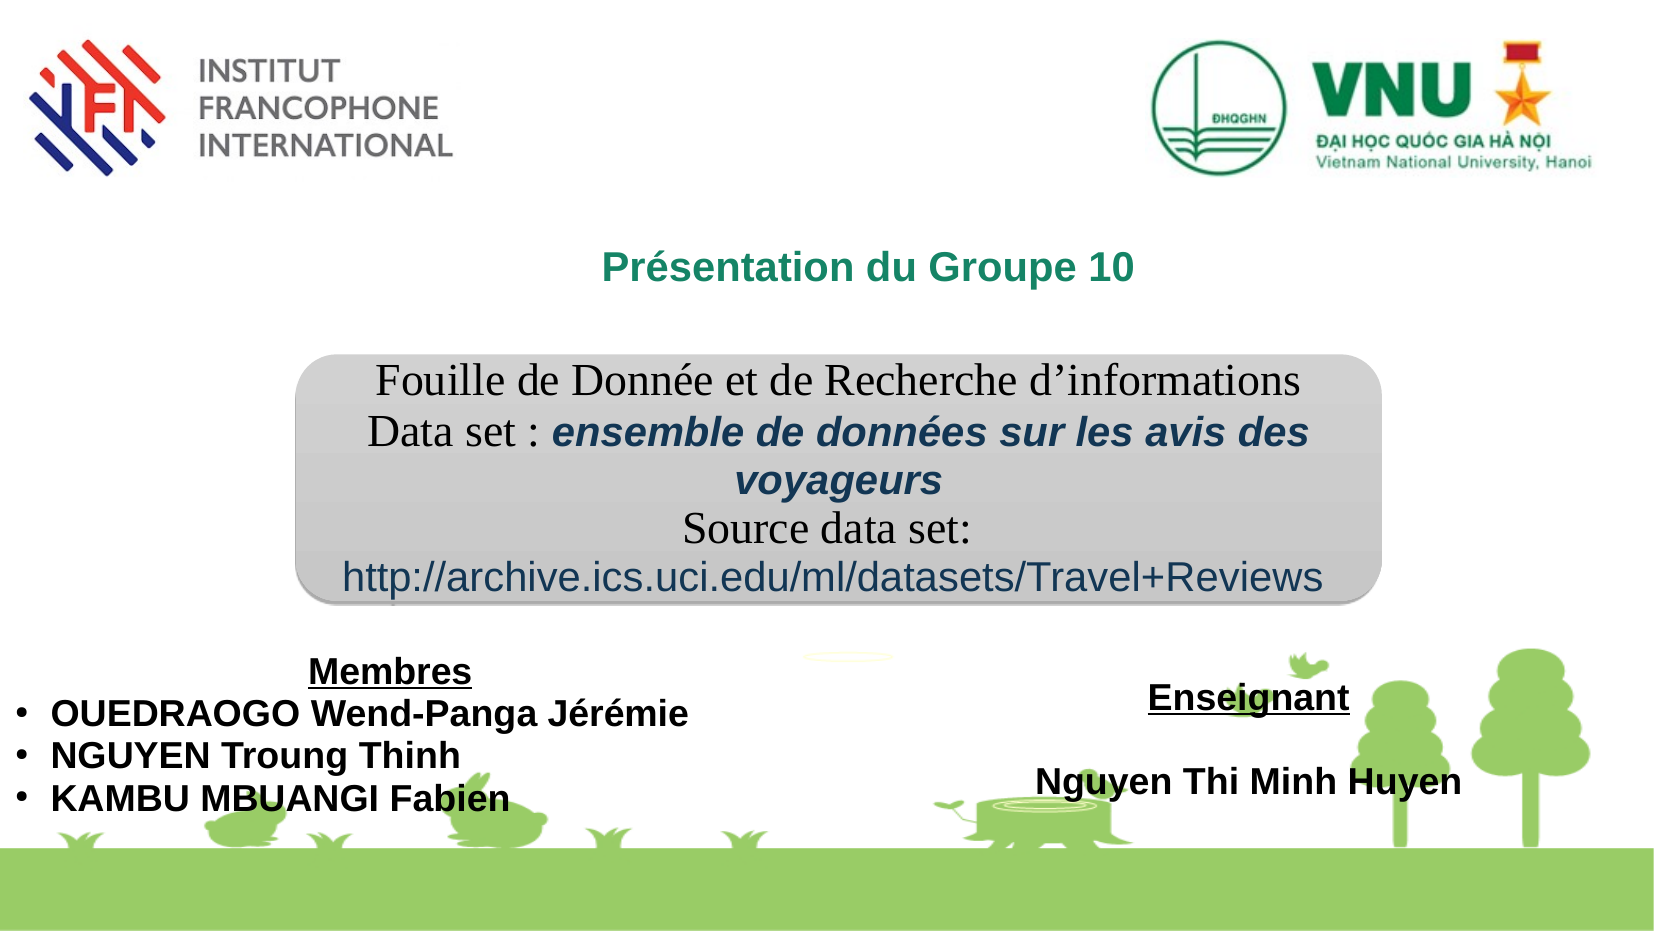

Présentation du Groupe 10
Fouille de Donnée et de Recherche d’informations
Data set : ensemble de données sur les avis des voyageurs
Source data set:
http://archive.ics.uci.edu/ml/datasets/Travel+Reviews
Membres
OUEDRAOGO Wend-Panga Jérémie
NGUYEN Troung Thinh
KAMBU MBUANGI Fabien
Enseignant
Nguyen Thi Minh Huyen